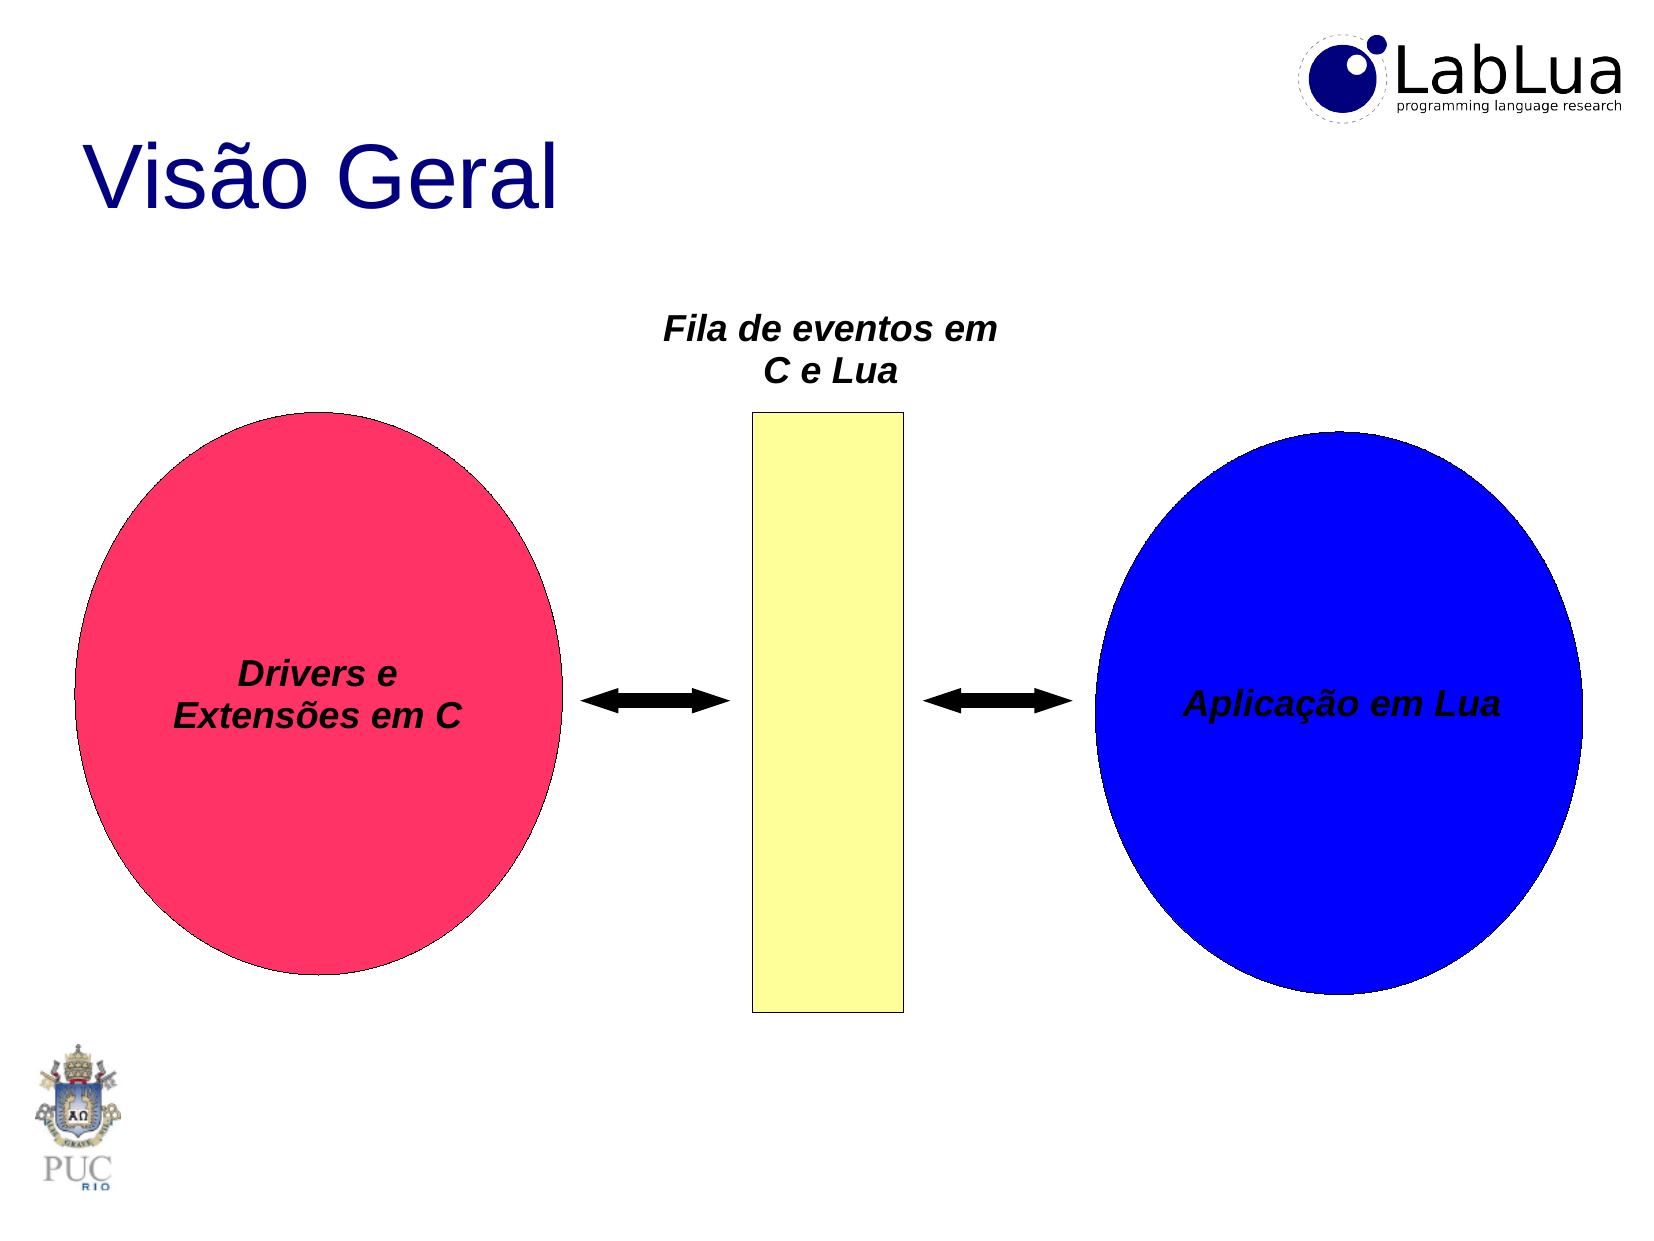

# Visão Geral
Fila de eventos em C e Lua
Drivers e Extensões em C
Aplicação em Lua